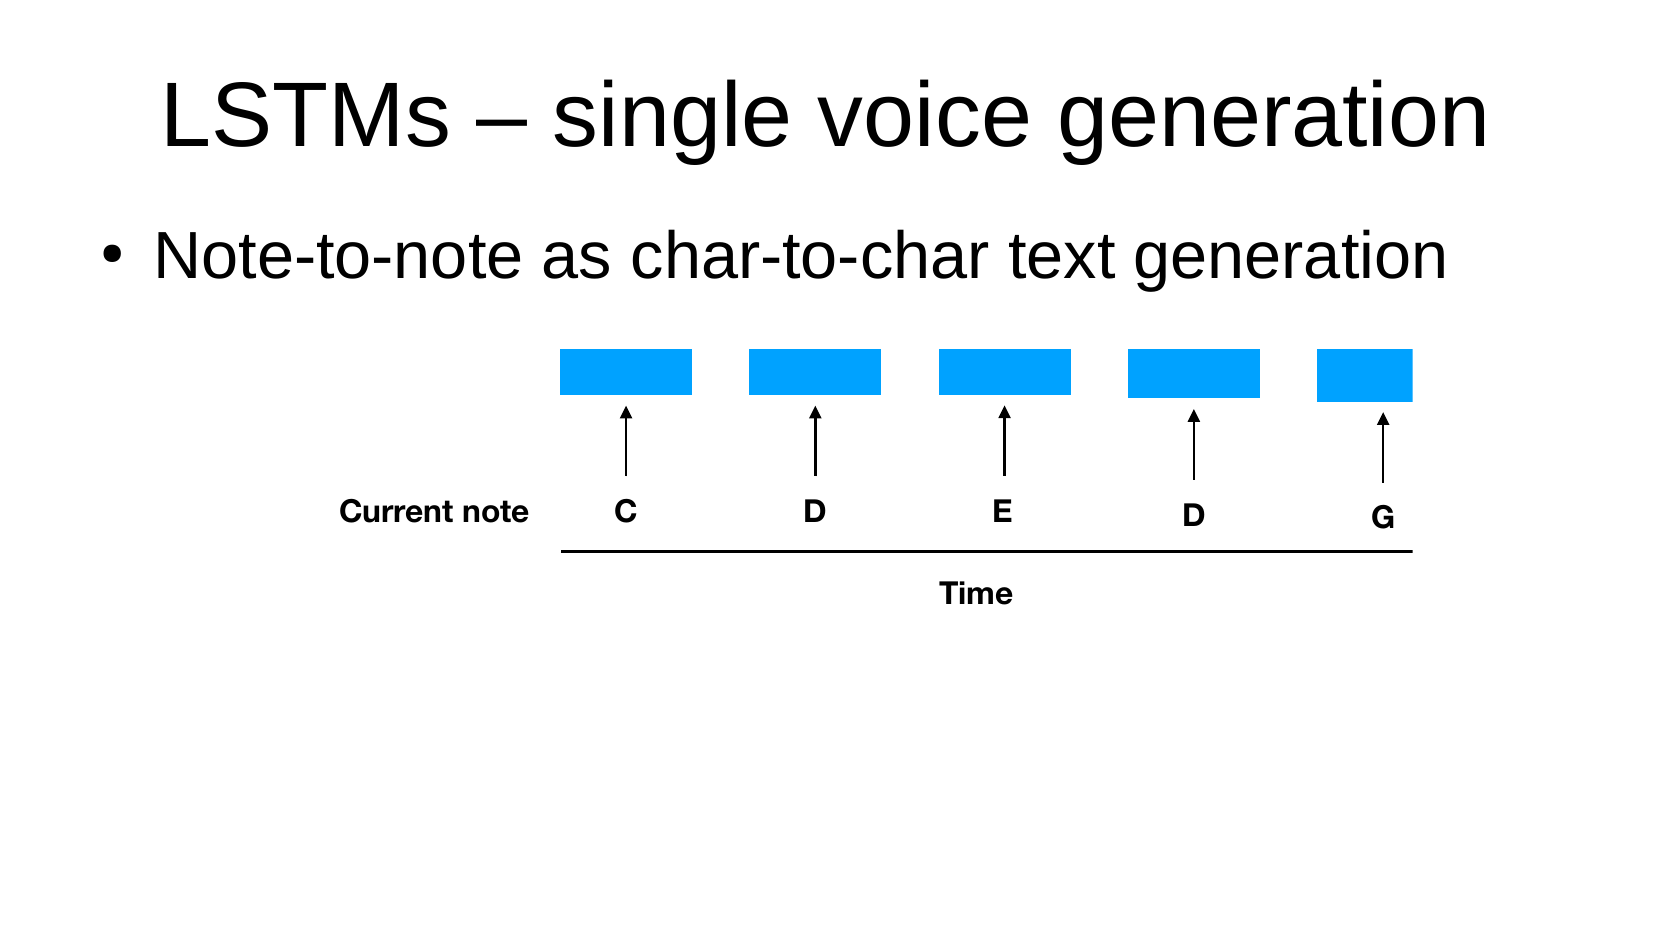

# LSTMs – single voice generation
Note-to-note as char-to-char text generation